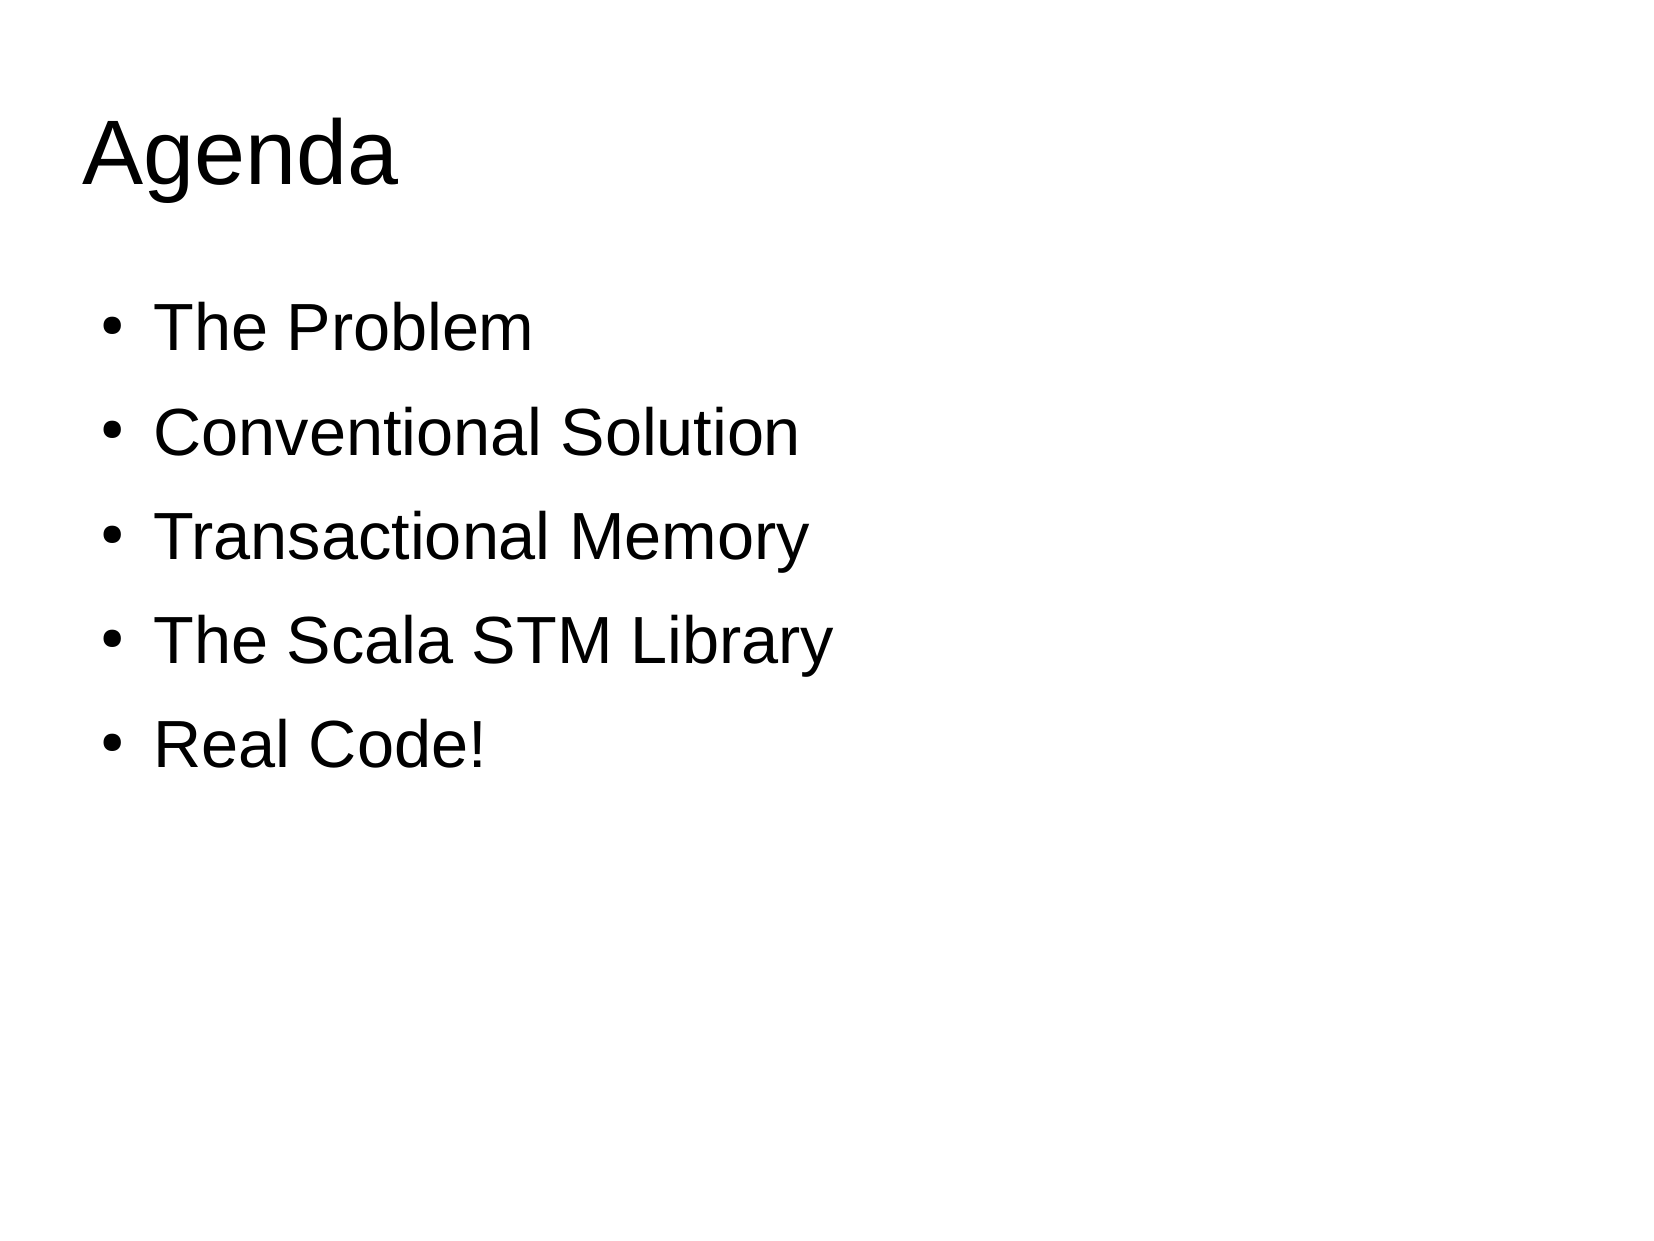

# Agenda
The Problem
Conventional Solution
Transactional Memory
The Scala STM Library
Real Code!